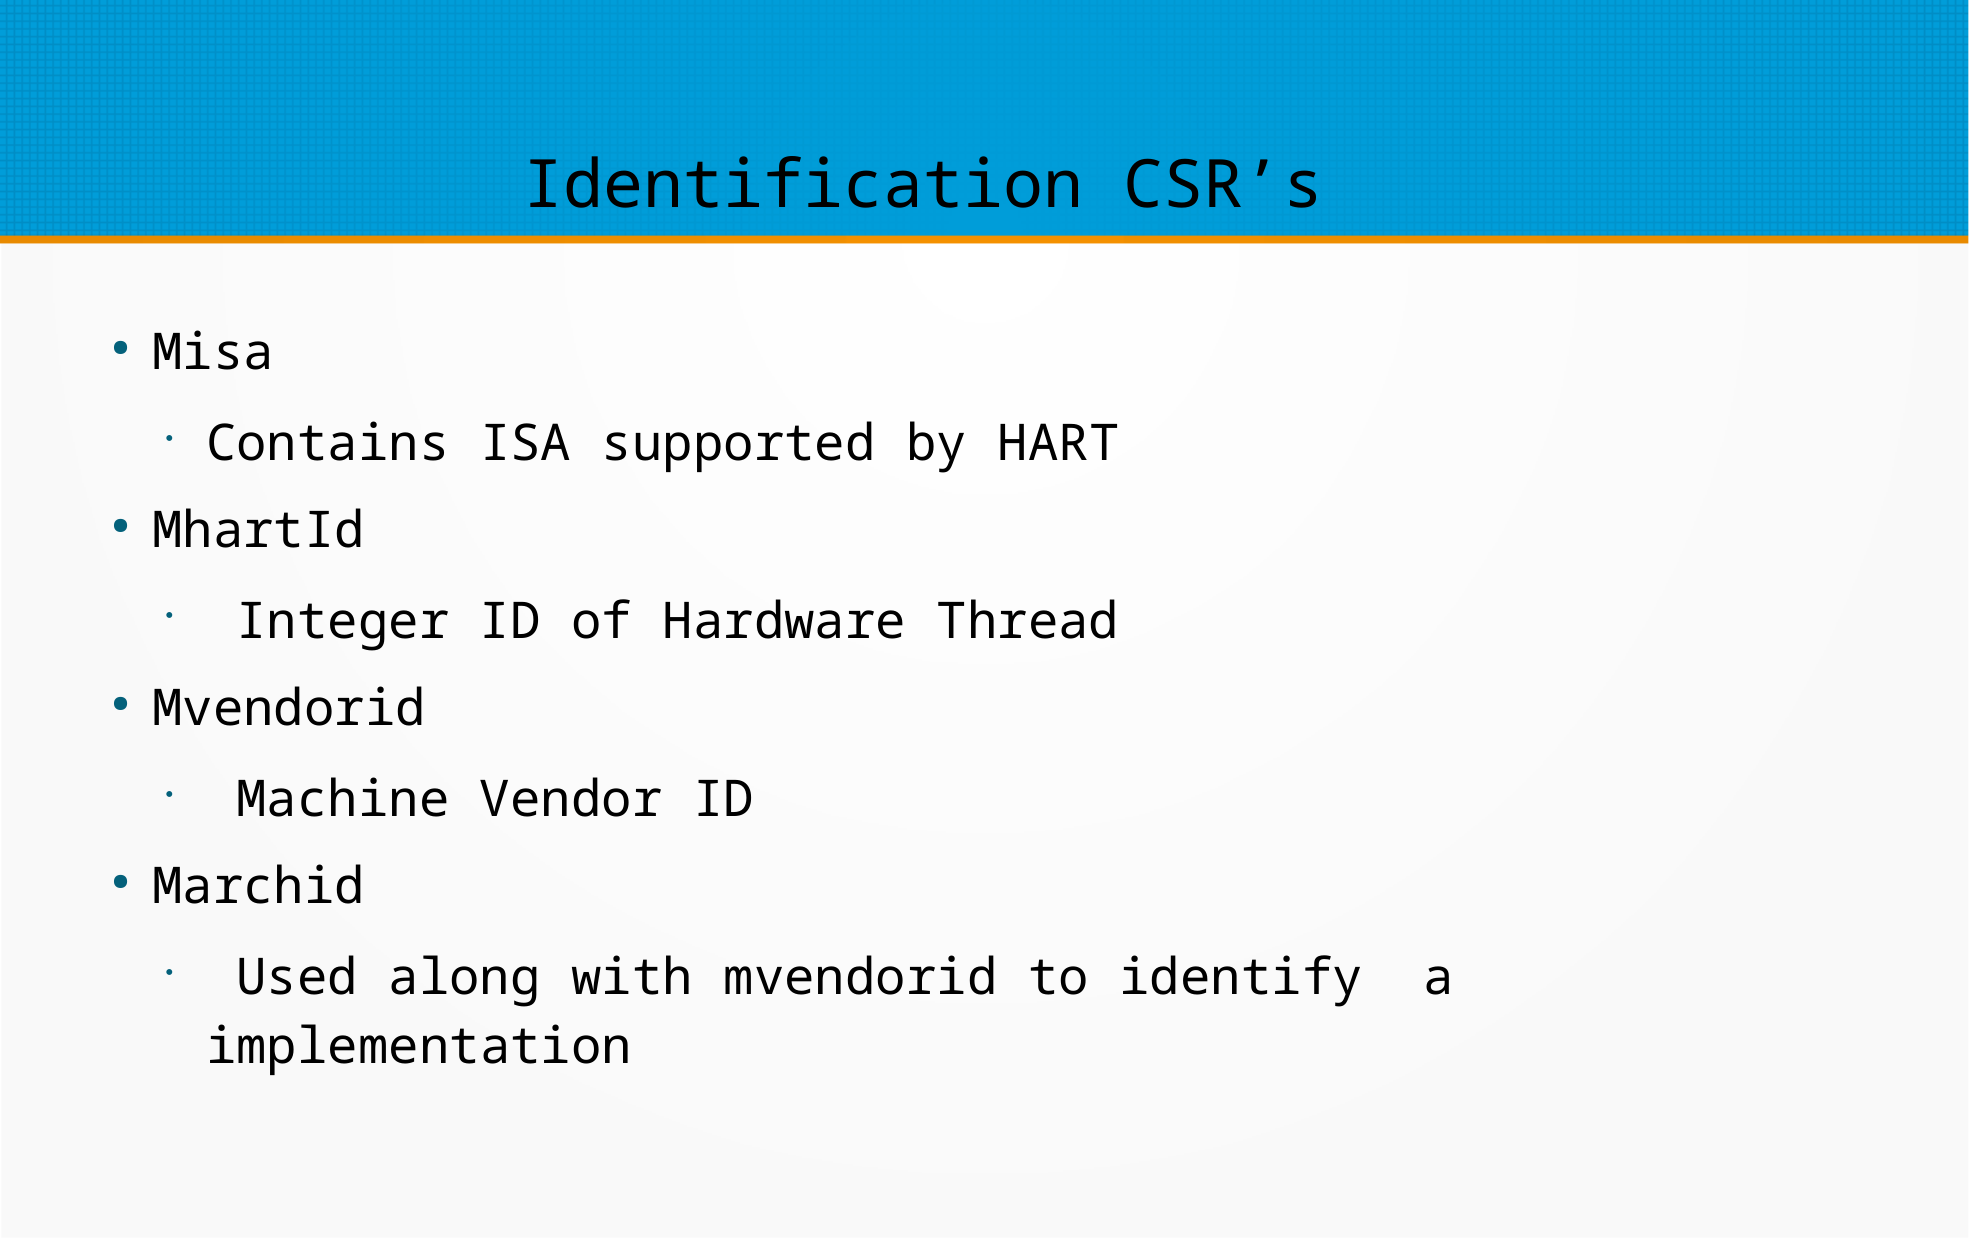

# Identification CSR’s
Misa
Contains ISA supported by HART
MhartId
 Integer ID of Hardware Thread
Mvendorid
 Machine Vendor ID
Marchid
 Used along with mvendorid to identify a implementation